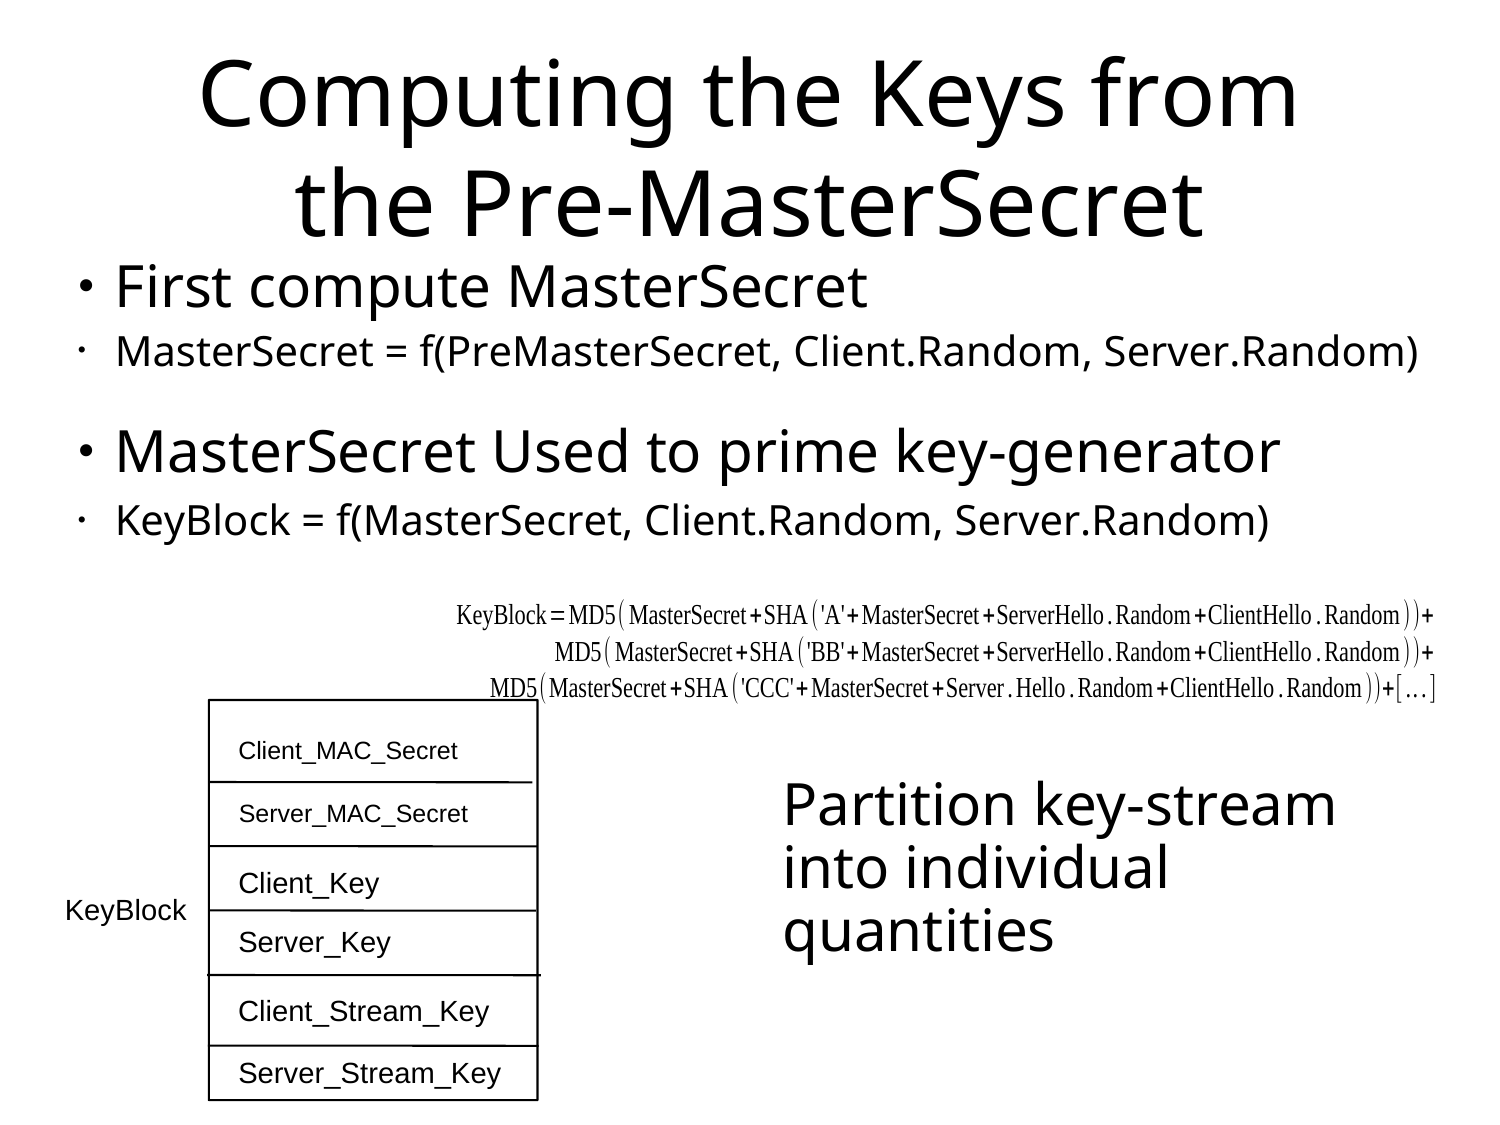

Computing the Keys from the Pre-MasterSecret
First compute MasterSecret
MasterSecret = f(PreMasterSecret, Client.Random, Server.Random)
MasterSecret Used to prime key-generator
KeyBlock = f(MasterSecret, Client.Random, Server.Random)
Client_MAC_Secret
Partition key-stream
into individual
quantities
Server_MAC_Secret
Client_Key
KeyBlock
Server_Key
Client_Stream_Key
Server_Stream_Key